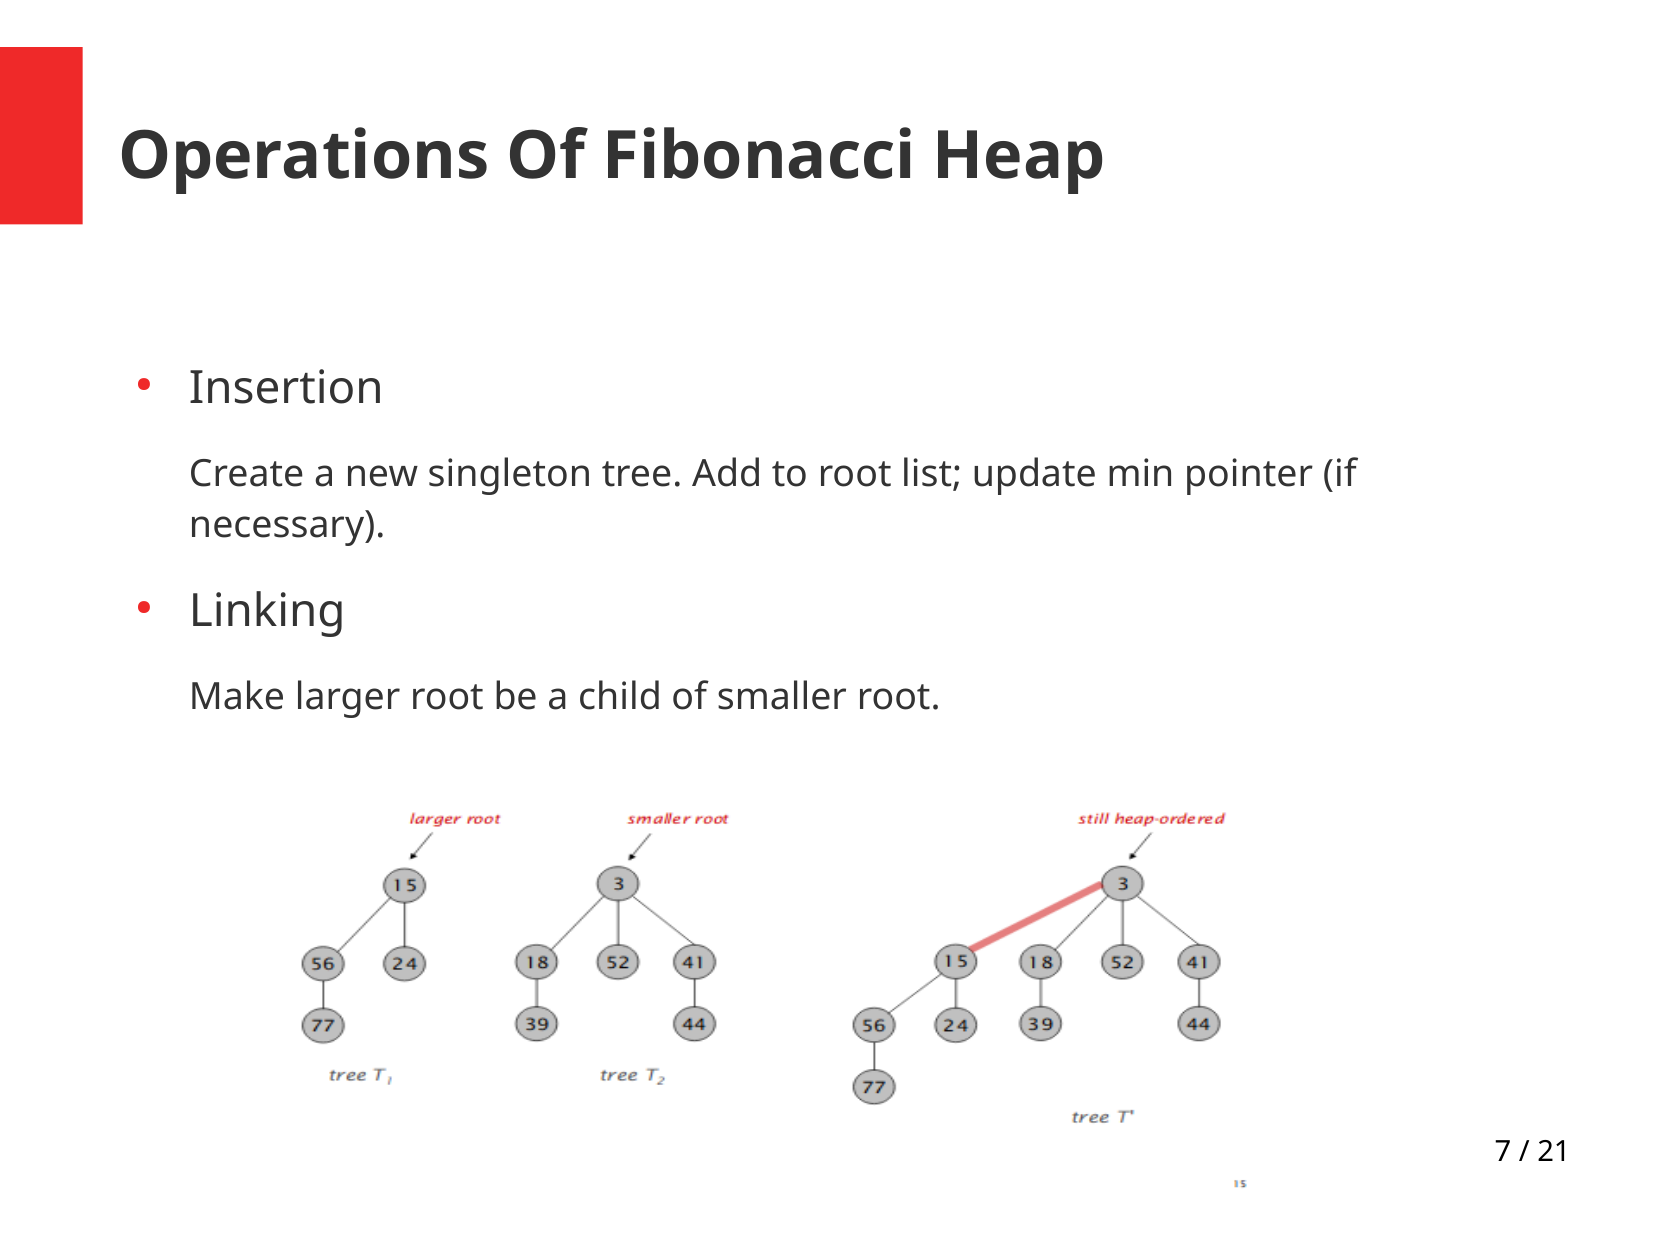

# Operations Of Fibonacci Heap
Insertion
Create a new singleton tree. Add to root list; update min pointer (if necessary).
Linking
Make larger root be a child of smaller root.
7